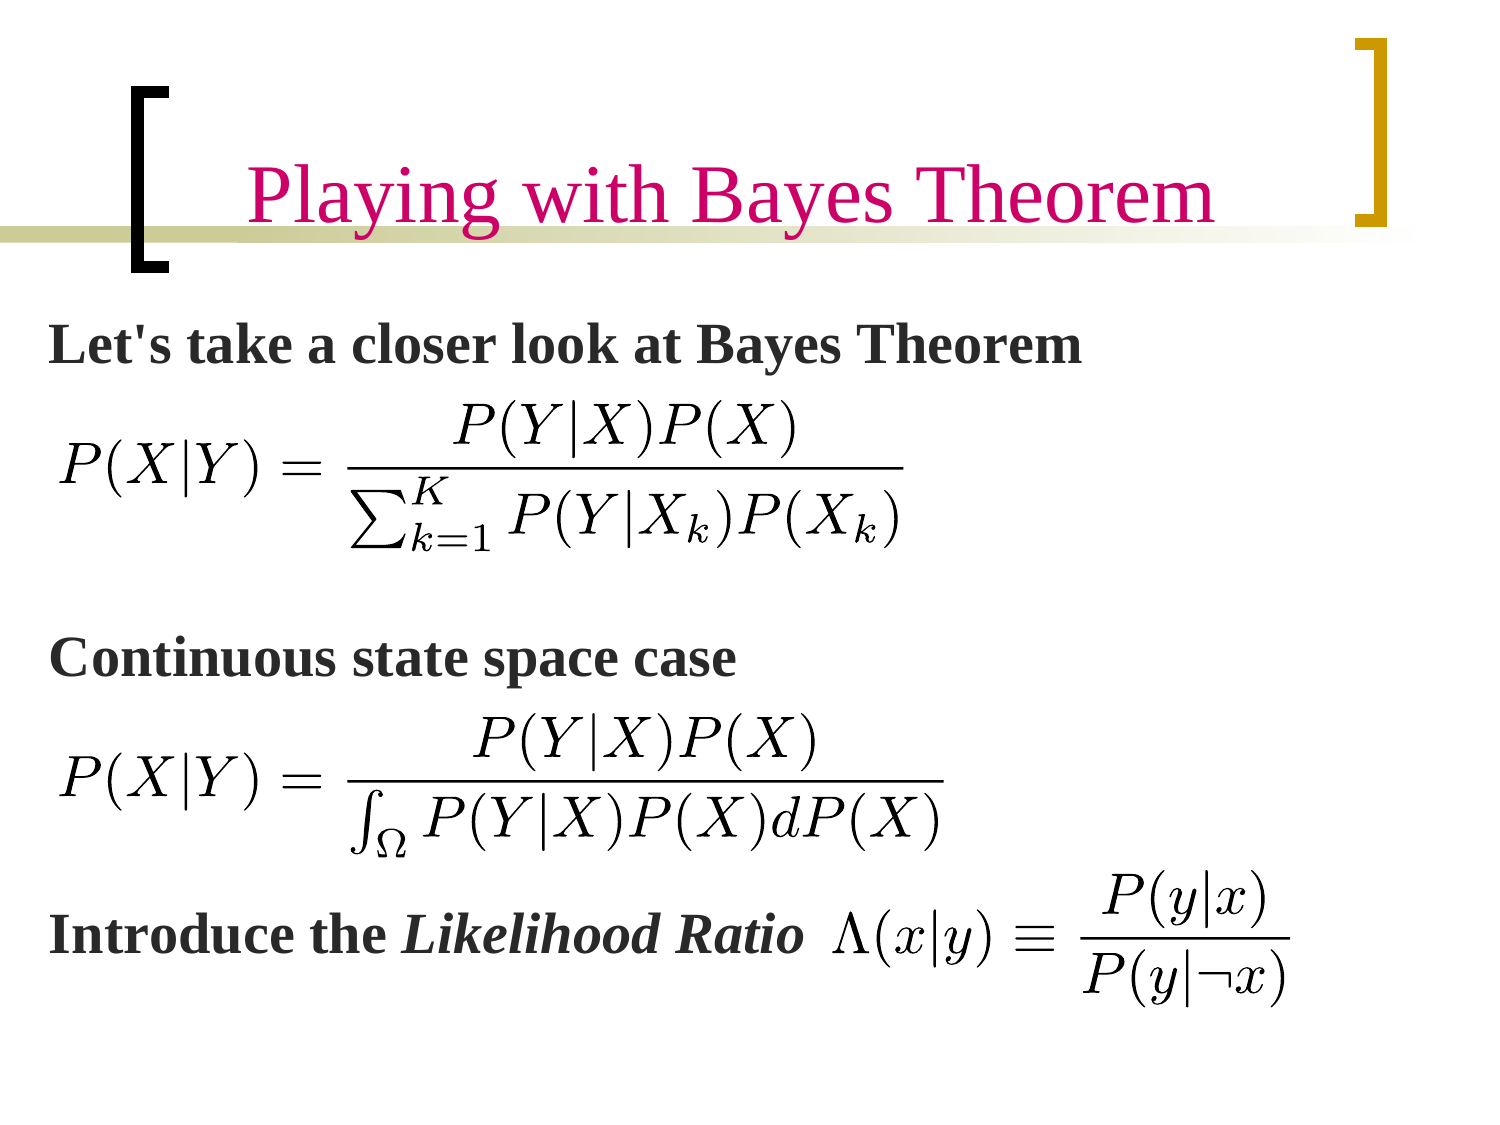

# Playing with Bayes Theorem
Let's take a closer look at Bayes Theorem
Continuous state space case
Introduce the Likelihood Ratio